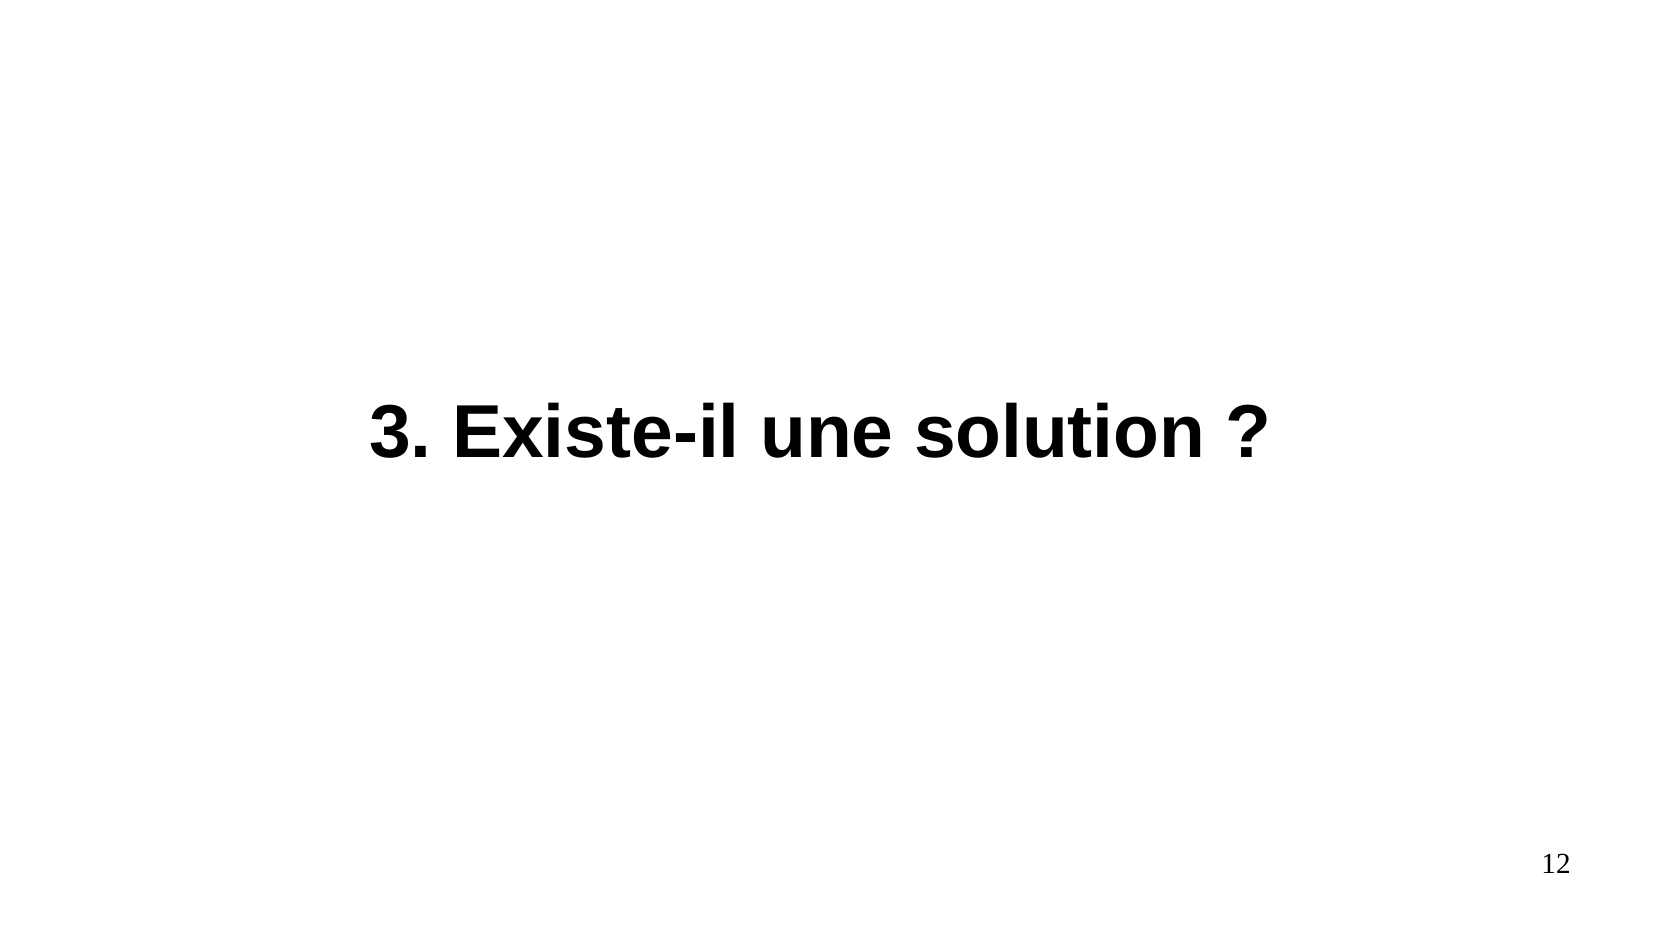

# 3. Existe-il une solution ?
12